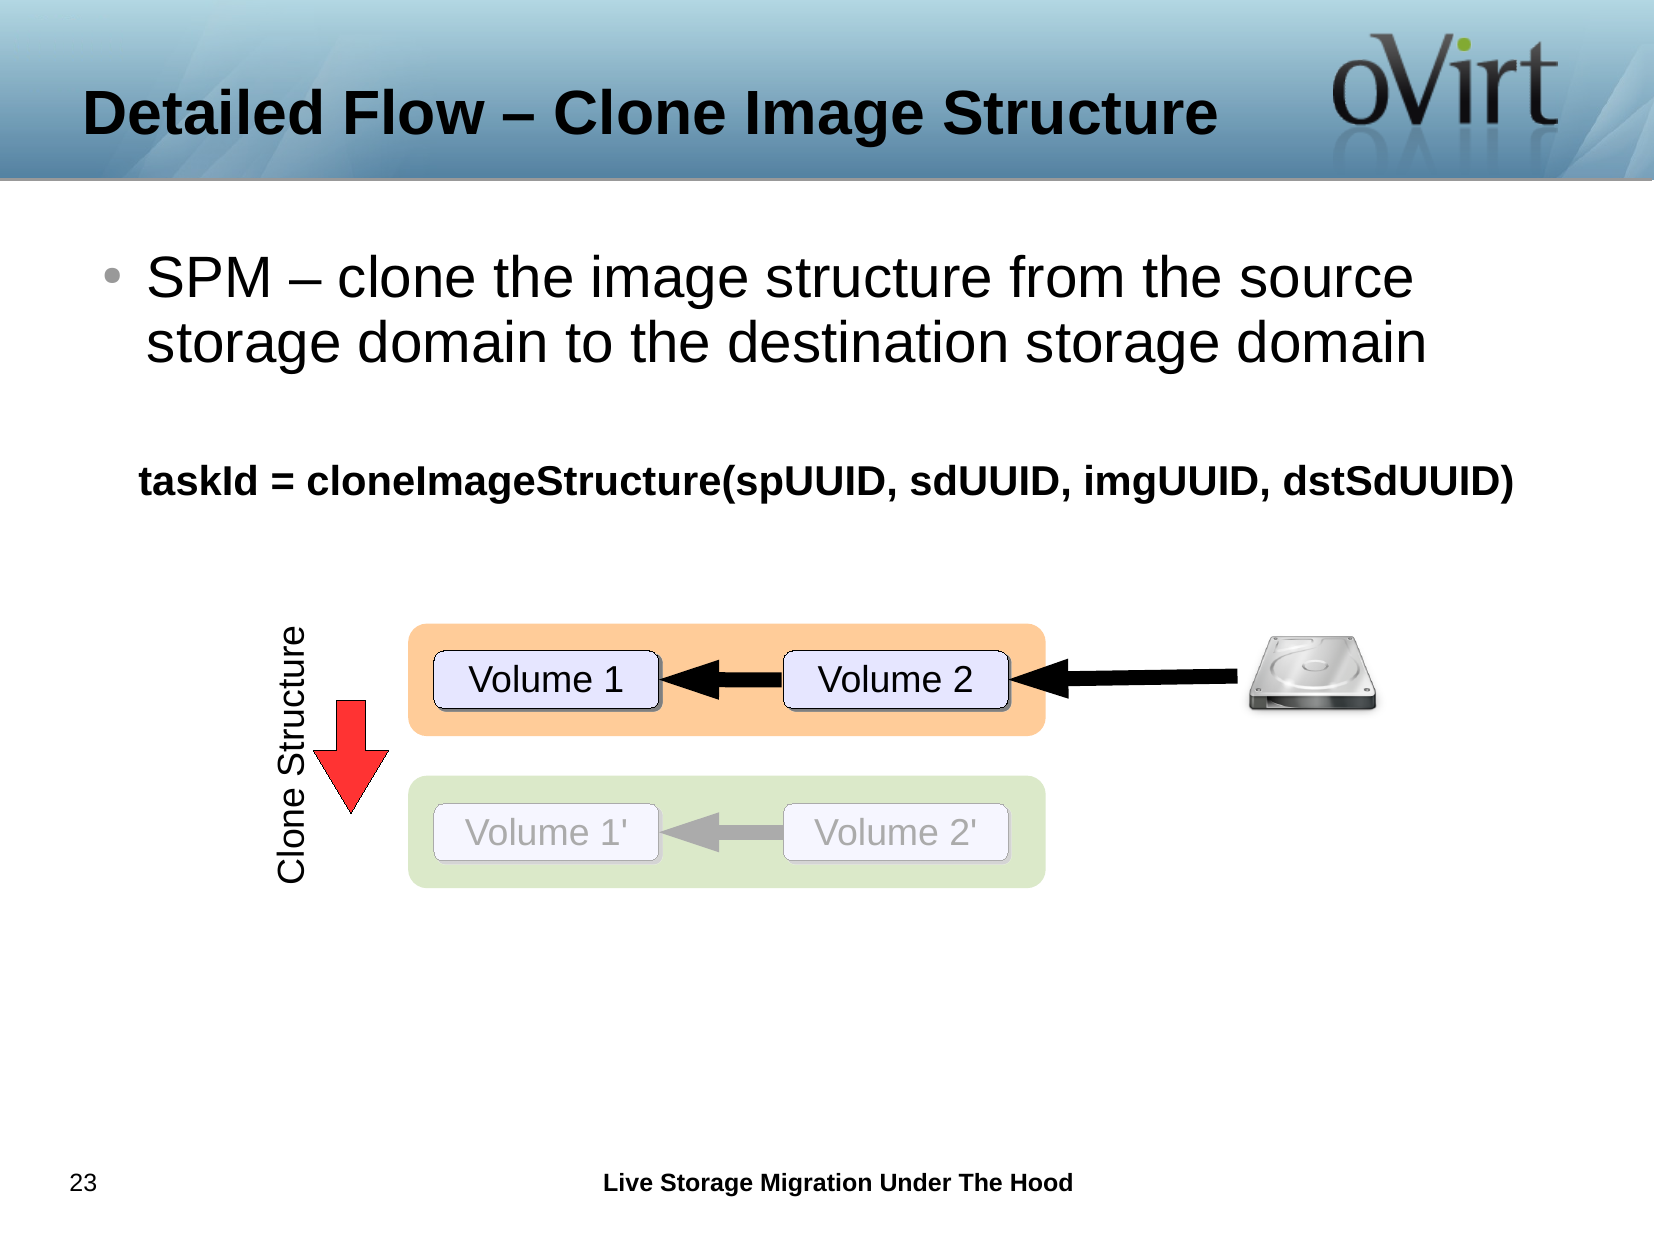

# Detailed Flow – Clone Image Structure
SPM – clone the image structure from the source storage domain to the destination storage domain
taskId = cloneImageStructure(spUUID, sdUUID, imgUUID, dstSdUUID)
Volume 1
Volume 2
Clone Structure
Volume 1'
Volume 2'